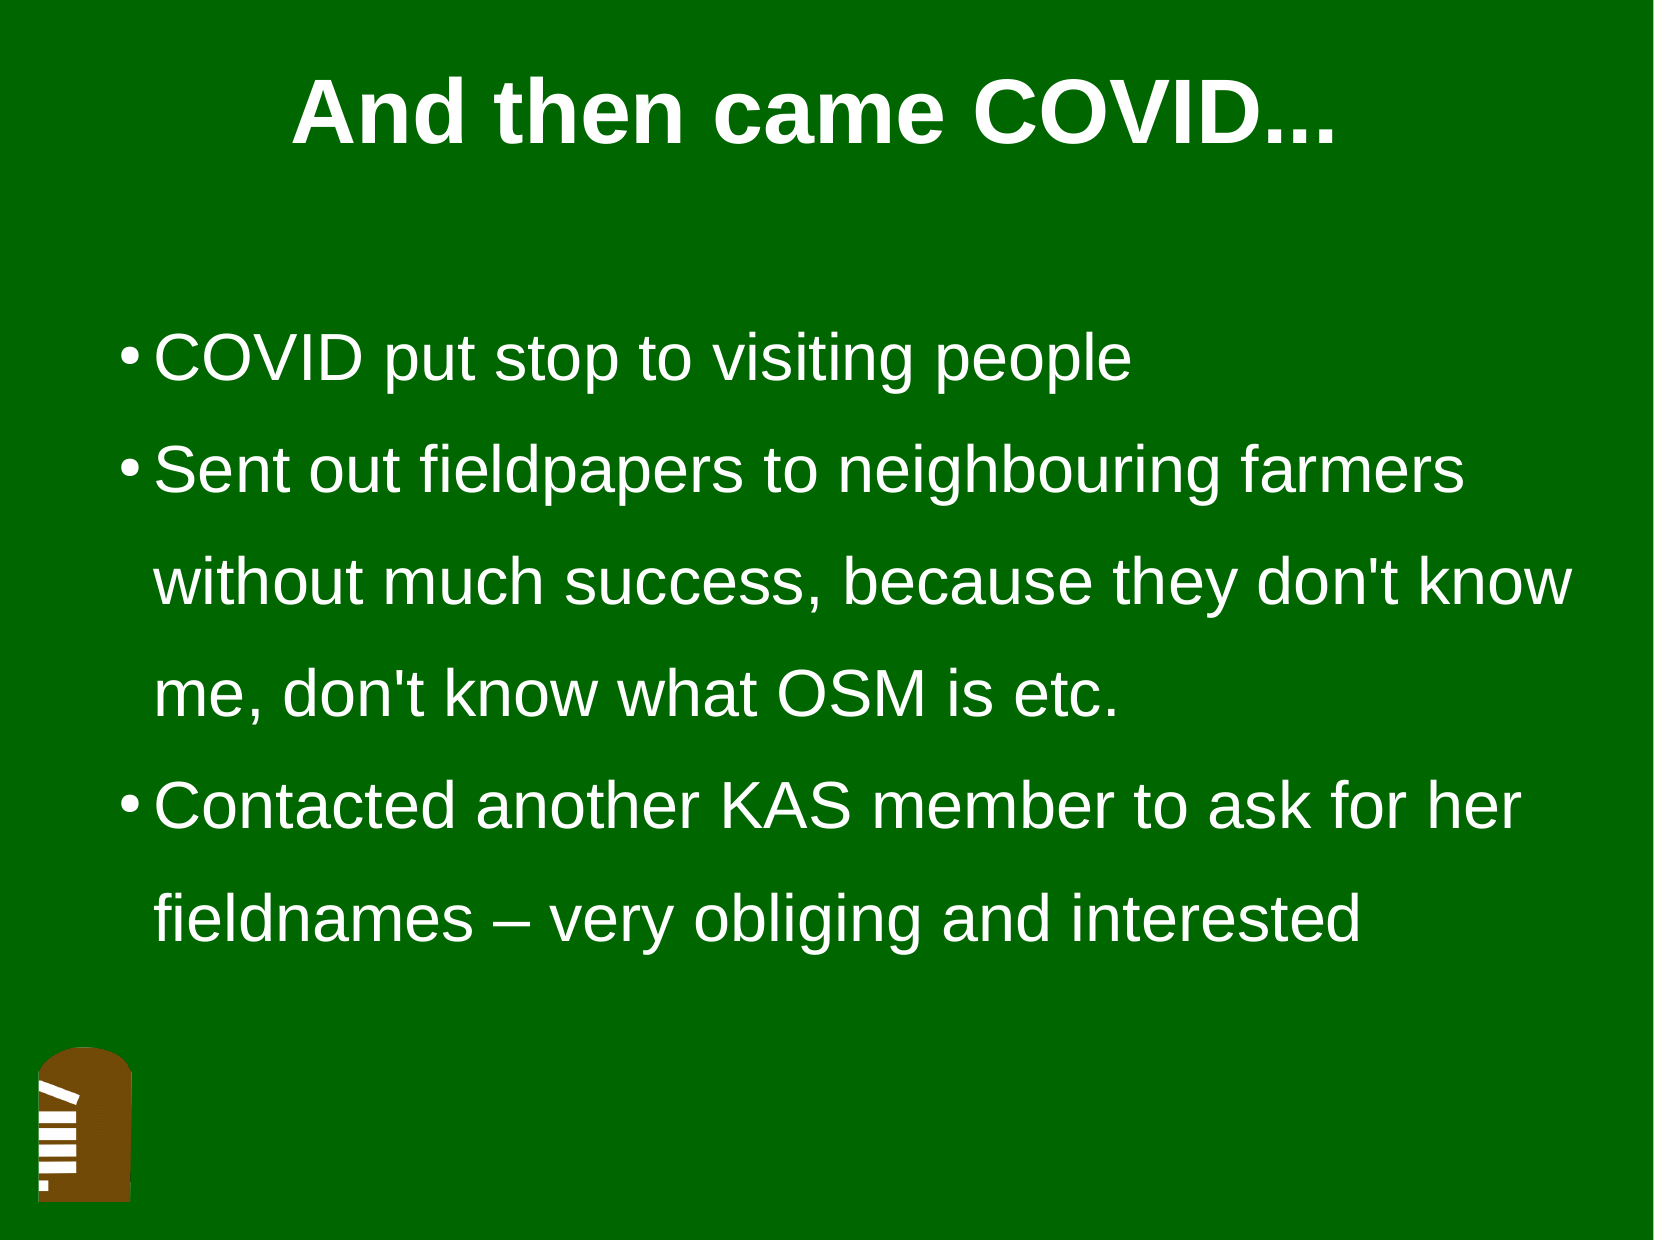

# And then came COVID...
COVID put stop to visiting people
Sent out fieldpapers to neighbouring farmers without much success, because they don't know me, don't know what OSM is etc.
Contacted another KAS member to ask for her fieldnames – very obliging and interested